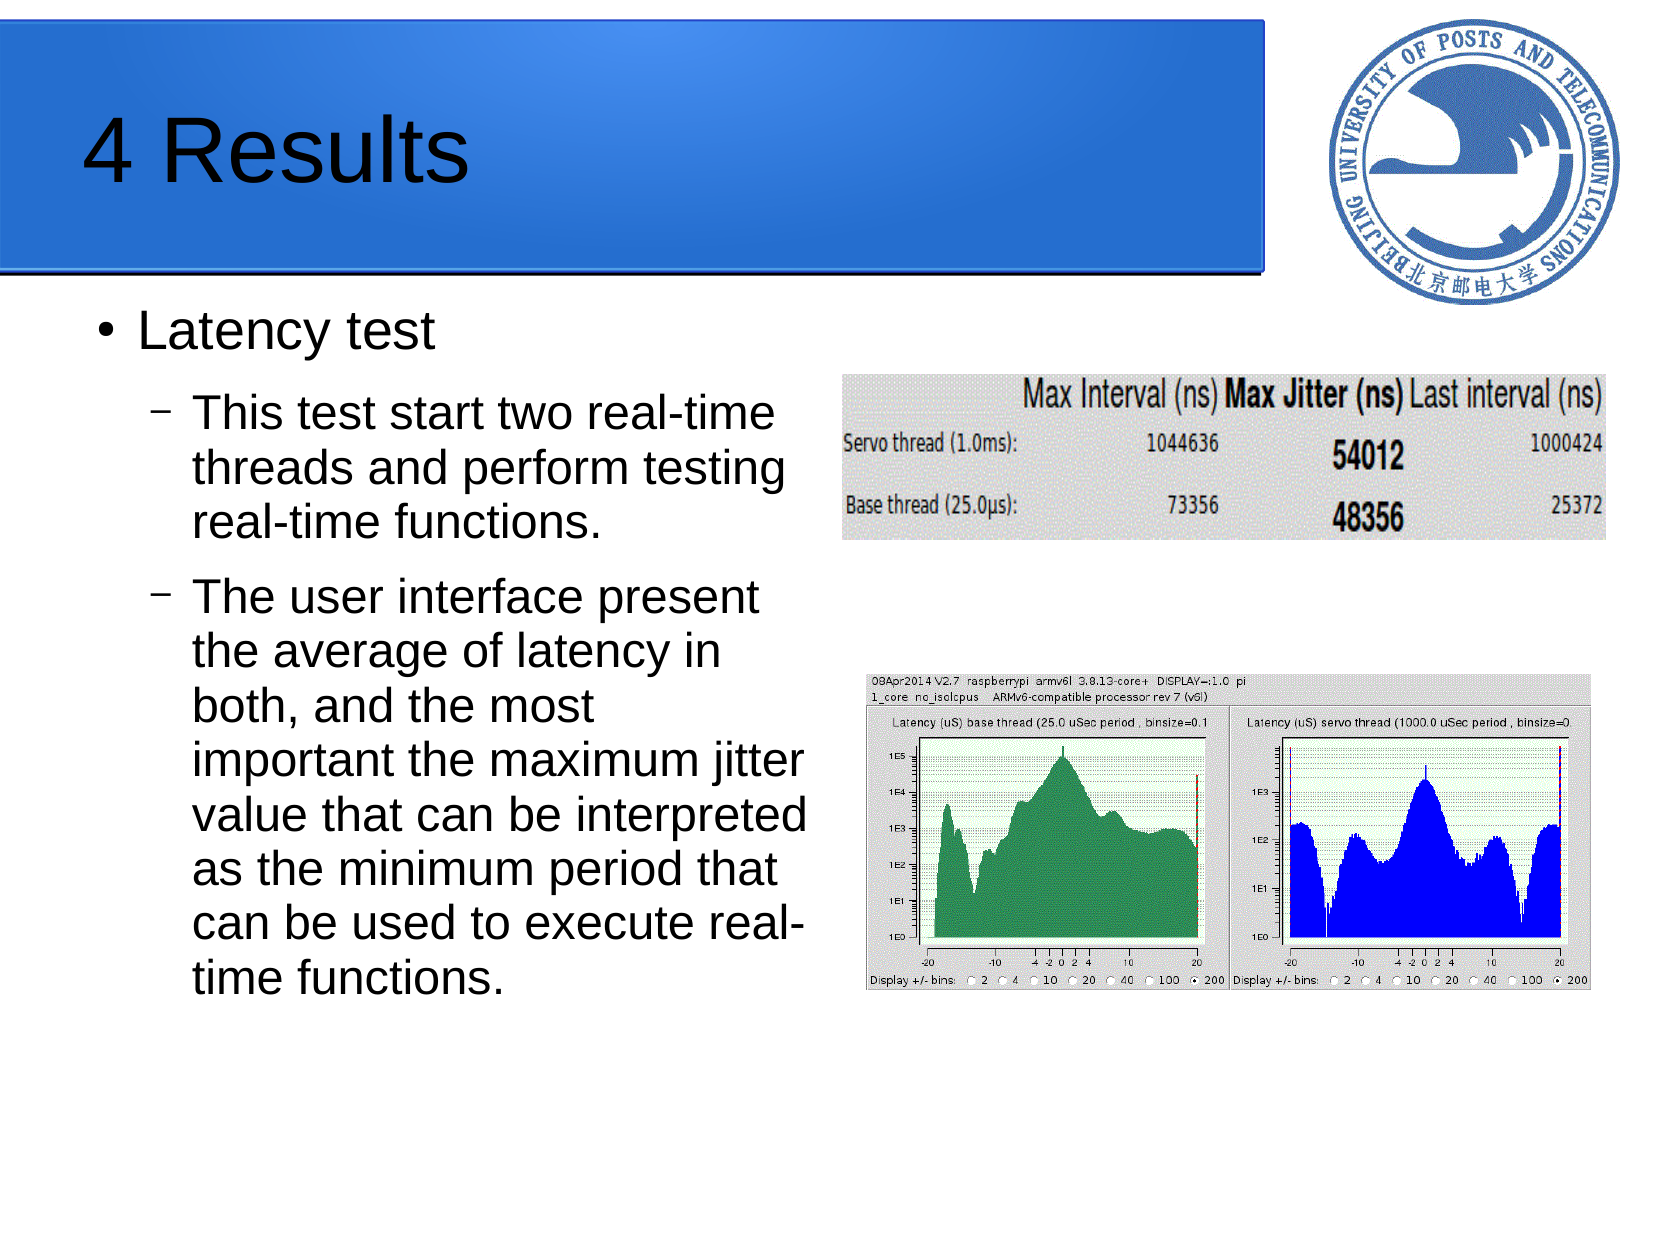

# 4 Results
Latency test
This test start two real-time threads and perform testing real-time functions.
The user interface present the average of latency in both, and the most important the maximum jitter value that can be interpreted as the minimum period that can be used to execute real-time functions.